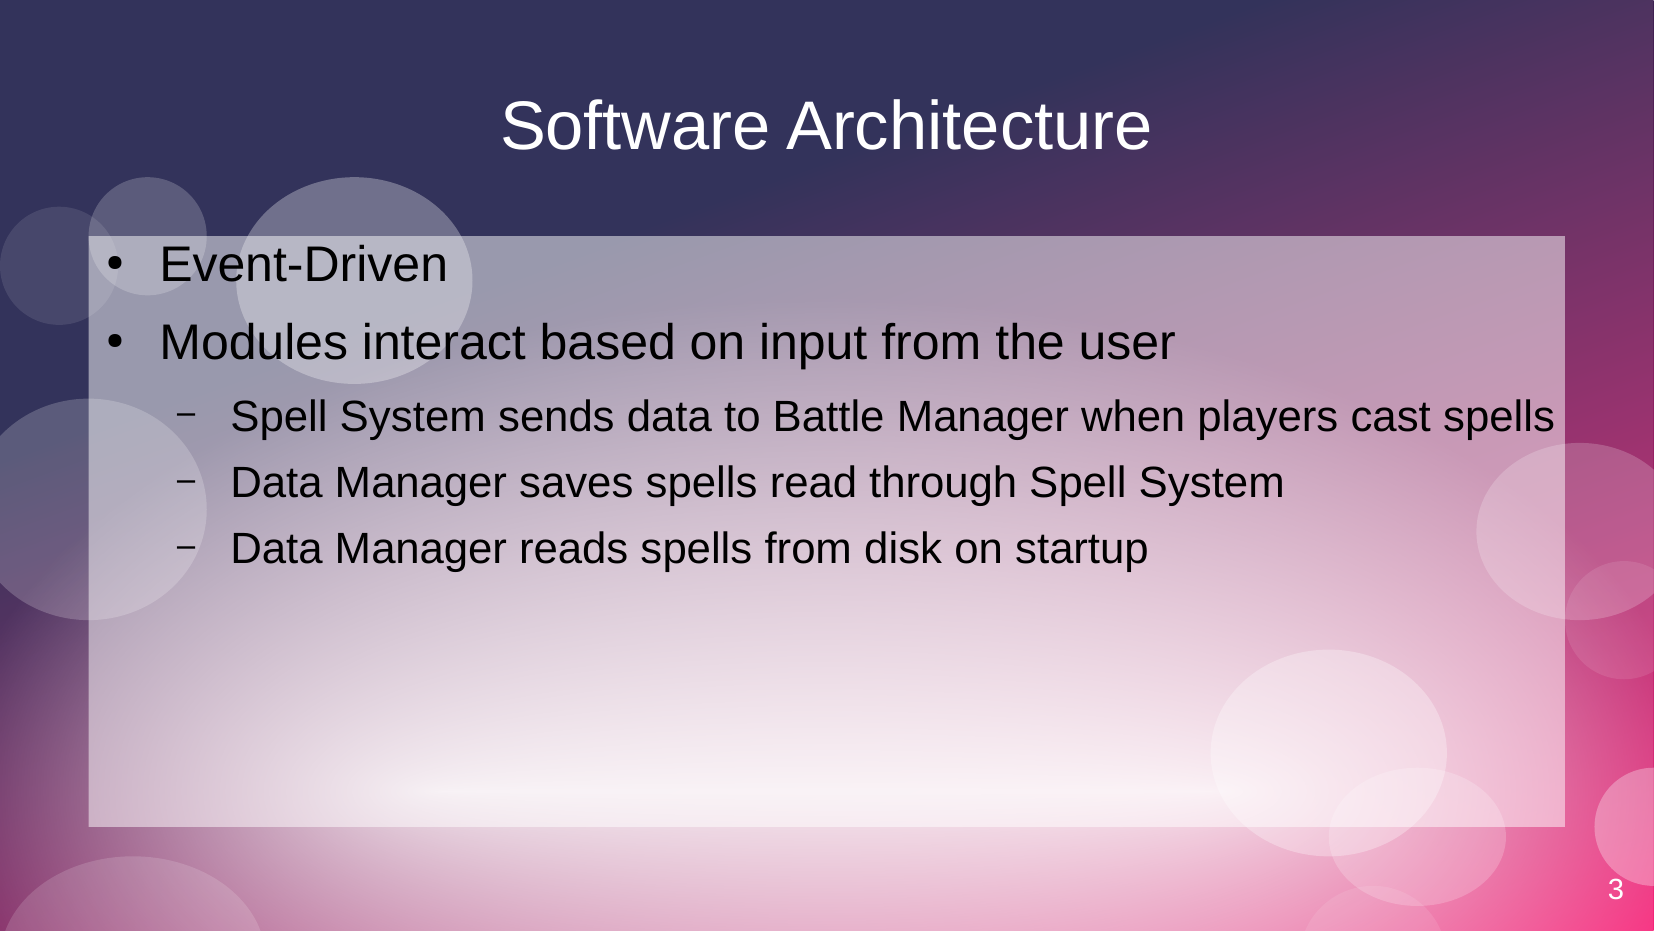

# Software Architecture
Event-Driven
Modules interact based on input from the user
Spell System sends data to Battle Manager when players cast spells
Data Manager saves spells read through Spell System
Data Manager reads spells from disk on startup
3